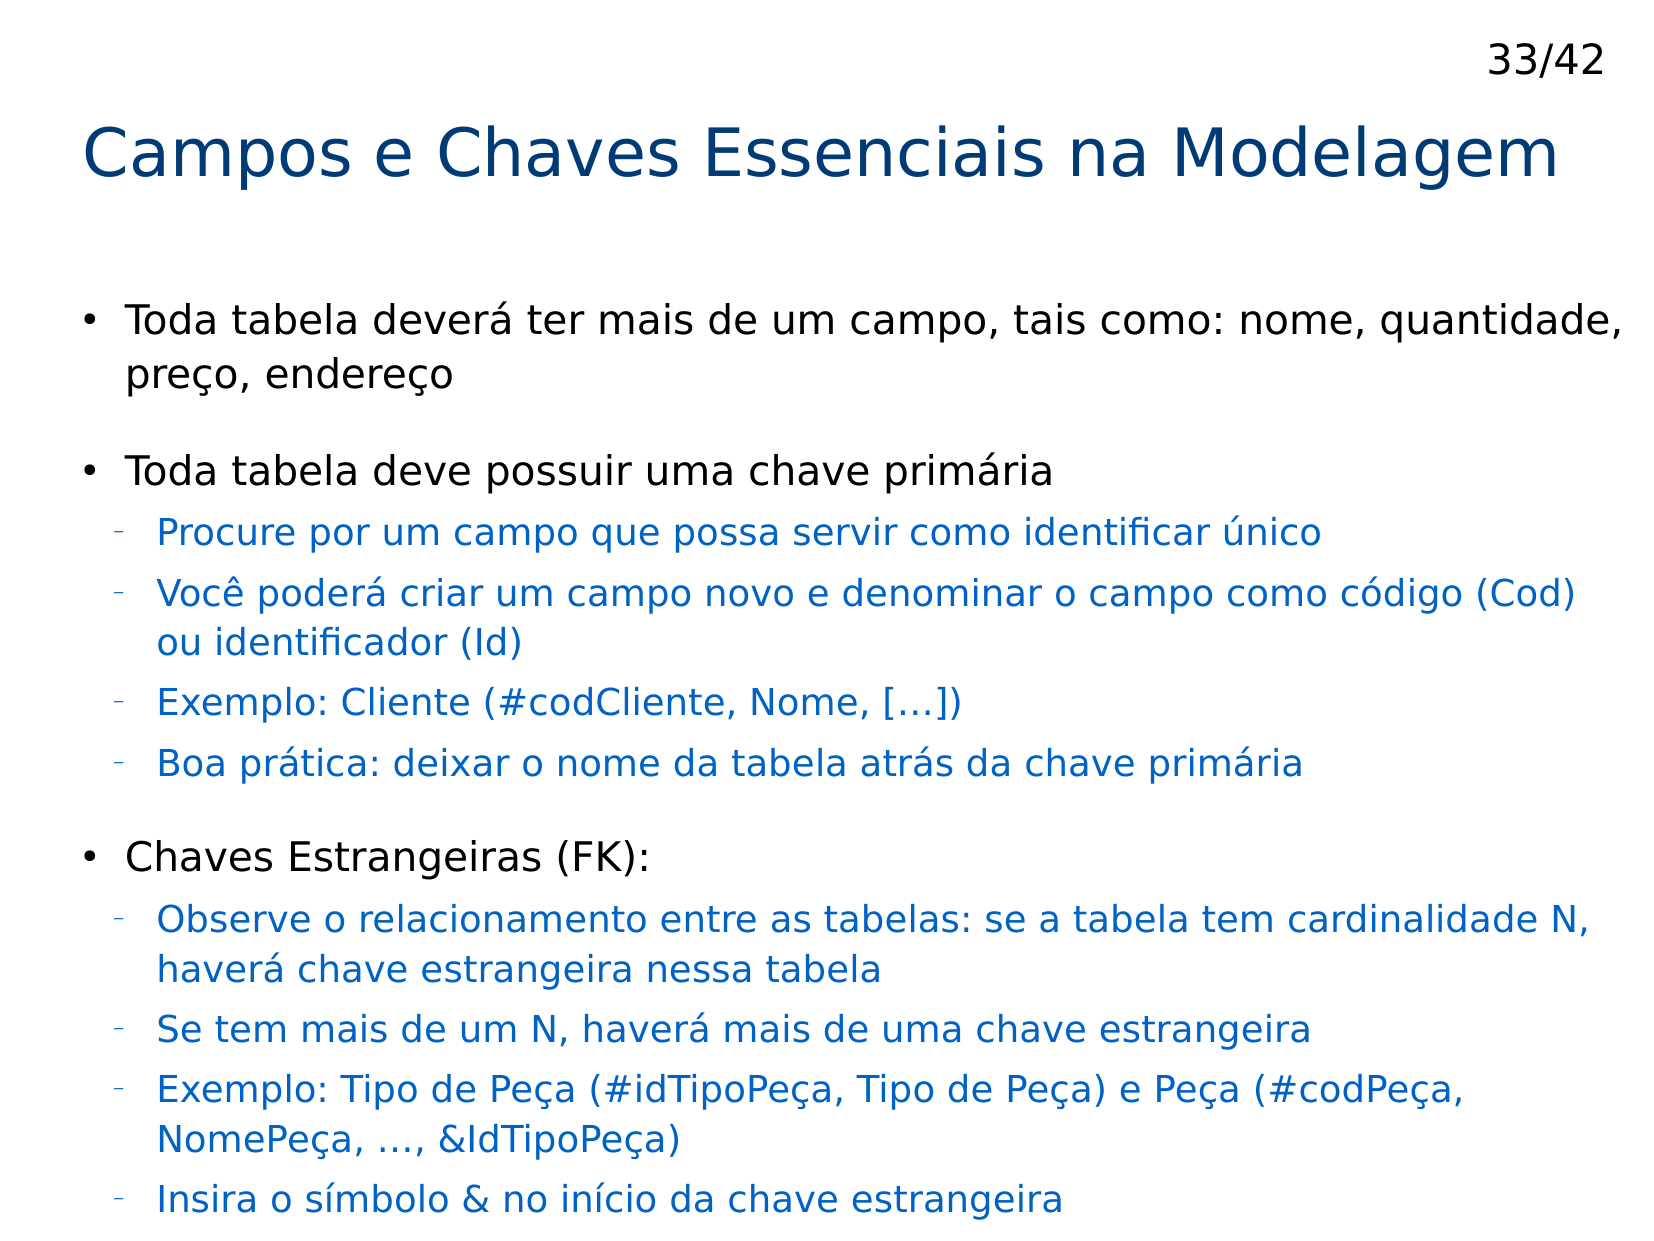

33
# Campos e Chaves Essenciais na Modelagem
Toda tabela deverá ter mais de um campo, tais como: nome, quantidade, preço, endereço
Toda tabela deve possuir uma chave primária
Procure por um campo que possa servir como identificar único
Você poderá criar um campo novo e denominar o campo como código (Cod) ou identificador (Id)
Exemplo: Cliente (#codCliente, Nome, […])
Boa prática: deixar o nome da tabela atrás da chave primária
Chaves Estrangeiras (FK):
Observe o relacionamento entre as tabelas: se a tabela tem cardinalidade N, haverá chave estrangeira nessa tabela
Se tem mais de um N, haverá mais de uma chave estrangeira
Exemplo: Tipo de Peça (#idTipoPeça, Tipo de Peça) e Peça (#codPeça, NomePeça, …, &IdTipoPeça)
Insira o símbolo & no início da chave estrangeira